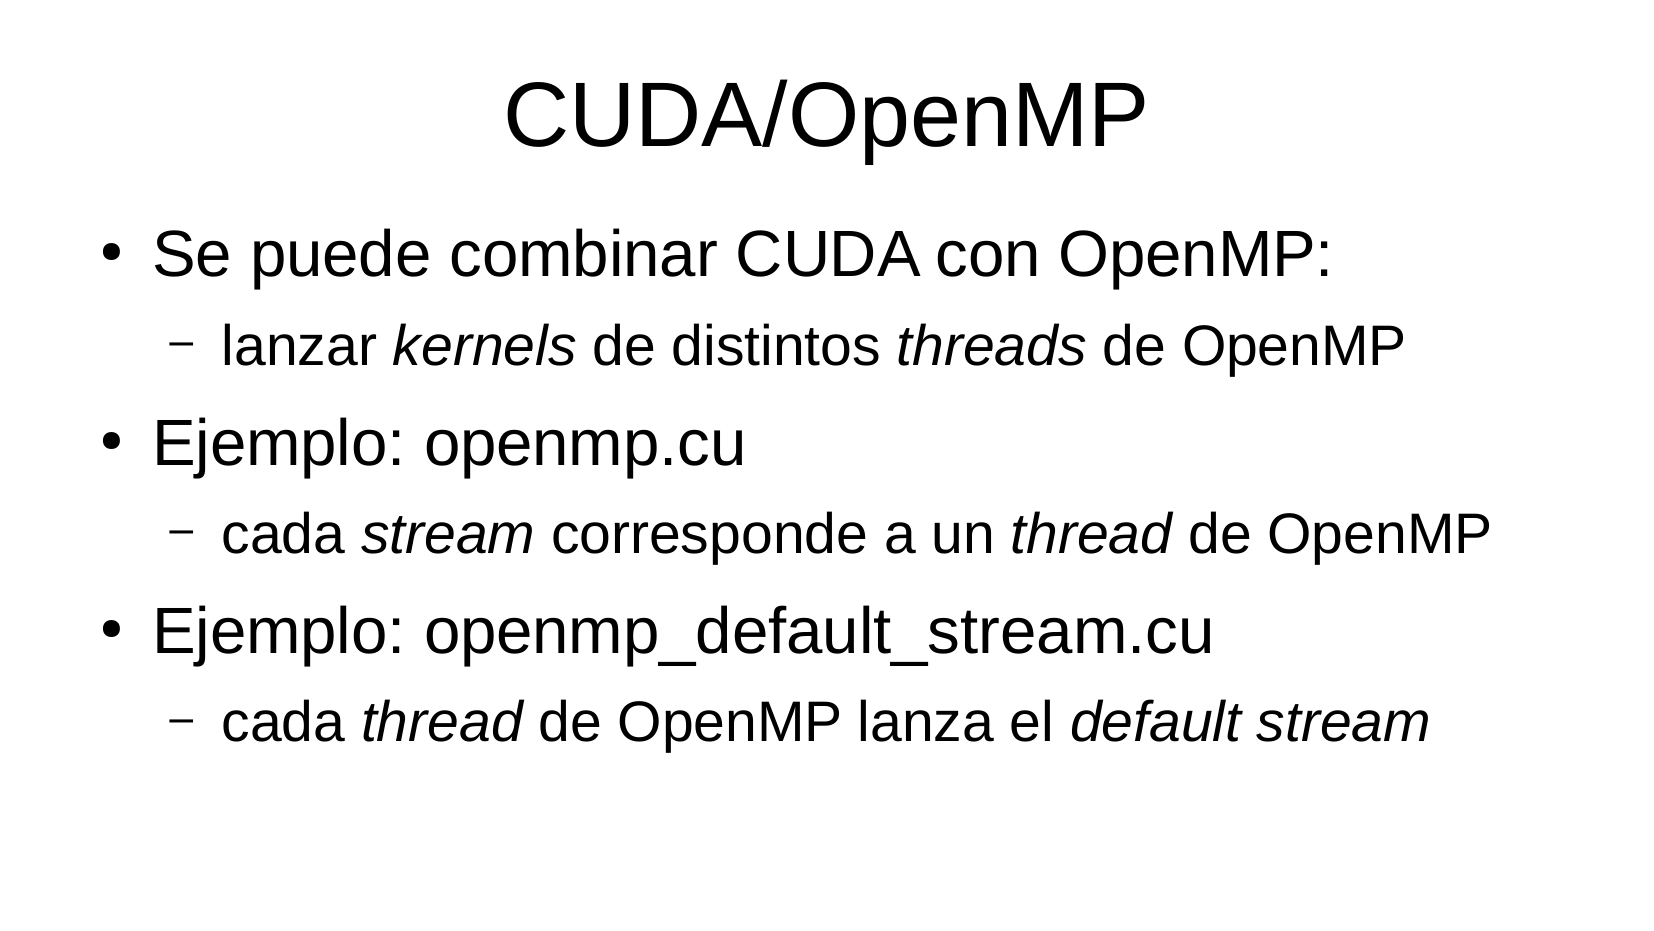

# CUDA/OpenMP
Se puede combinar CUDA con OpenMP:
lanzar kernels de distintos threads de OpenMP
Ejemplo: openmp.cu
cada stream corresponde a un thread de OpenMP
Ejemplo: openmp_default_stream.cu
cada thread de OpenMP lanza el default stream